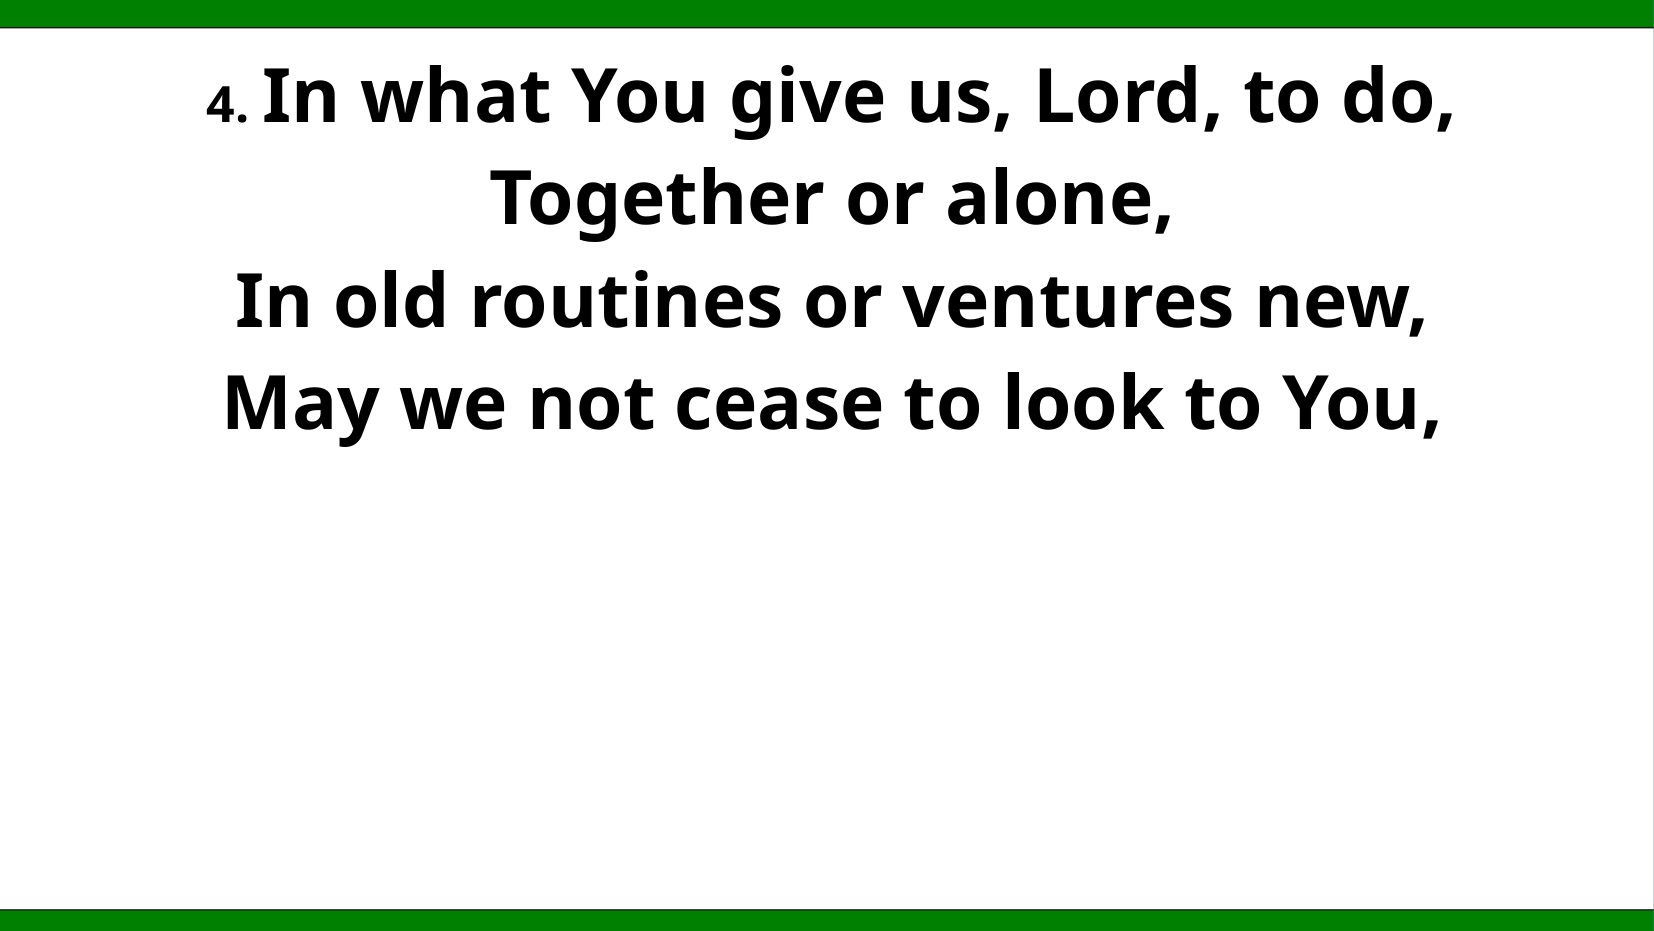

4. In what You give us, Lord, to do,
Together or alone,
In old routines or ventures new,
May we not cease to look to You,